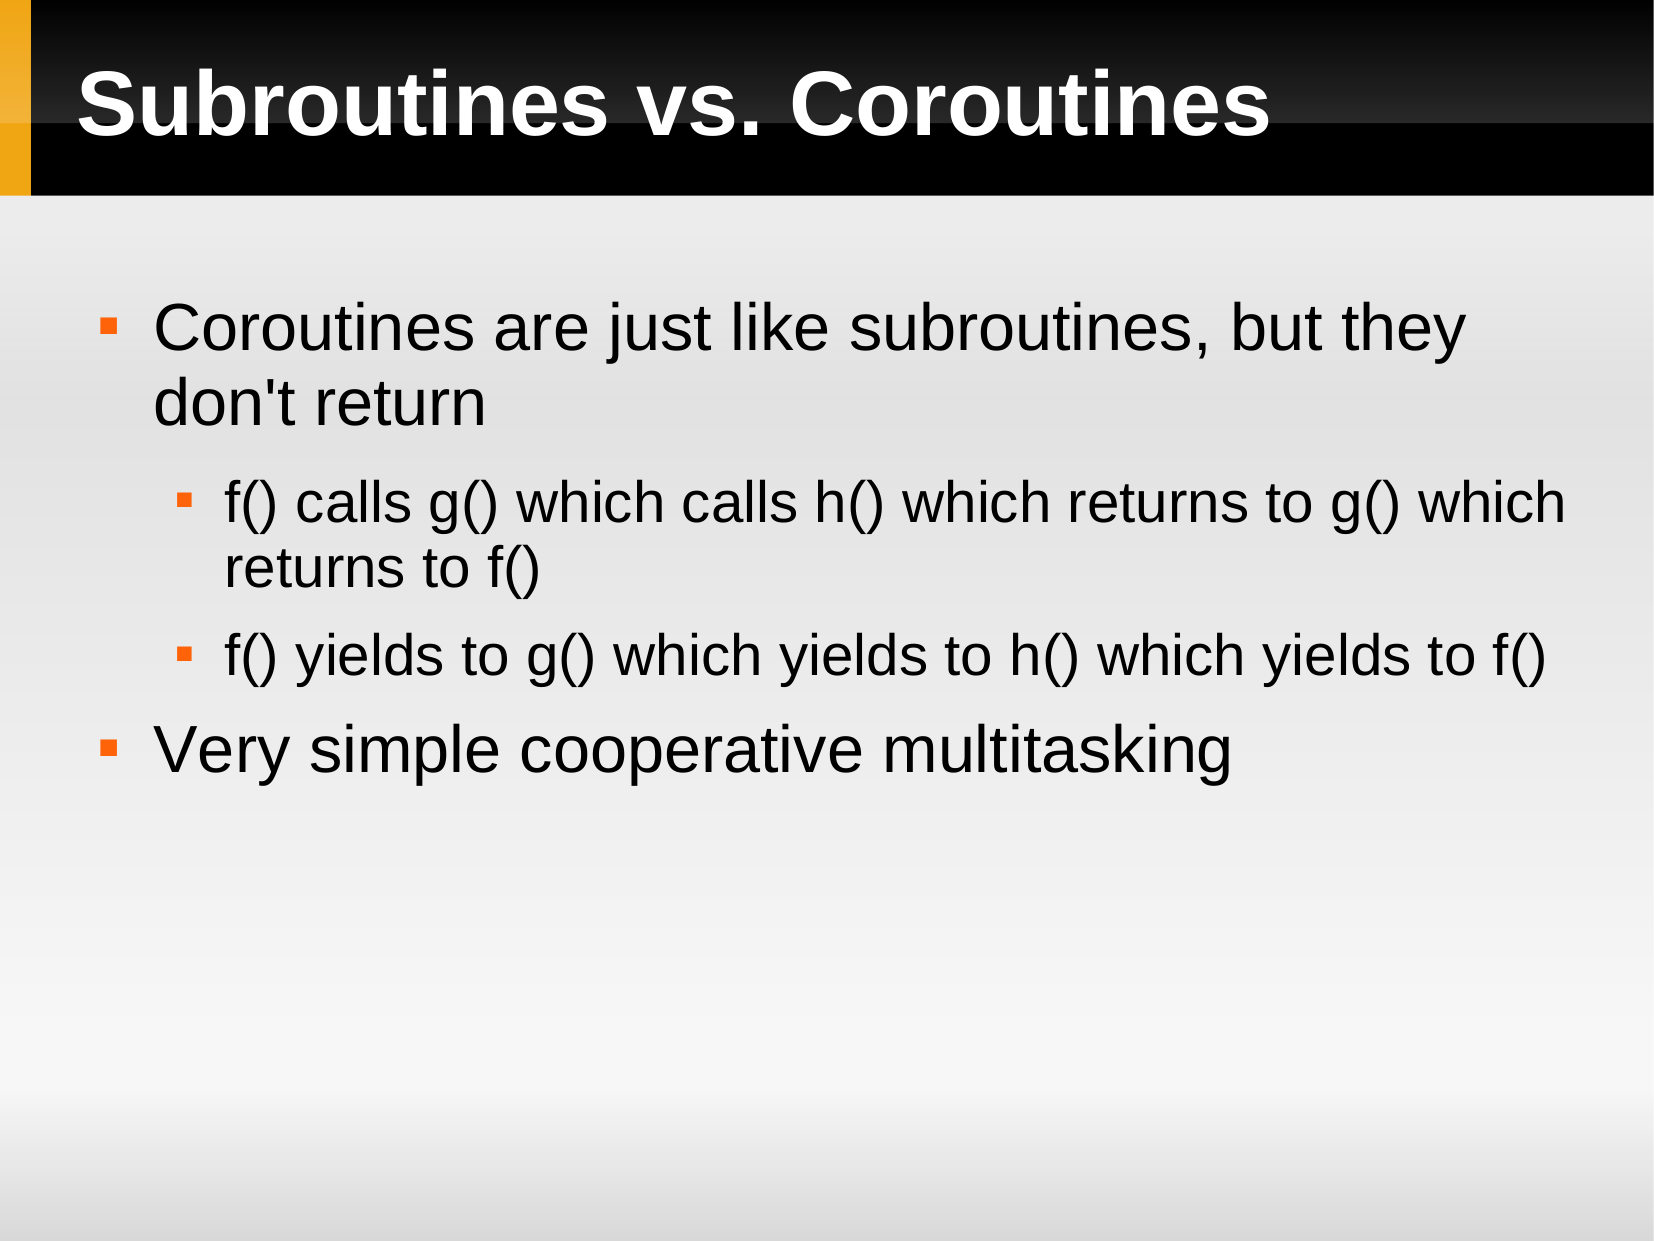

# Subroutines vs. Coroutines
Coroutines are just like subroutines, but they don't return
f() calls g() which calls h() which returns to g() which returns to f()
f() yields to g() which yields to h() which yields to f()
Very simple cooperative multitasking